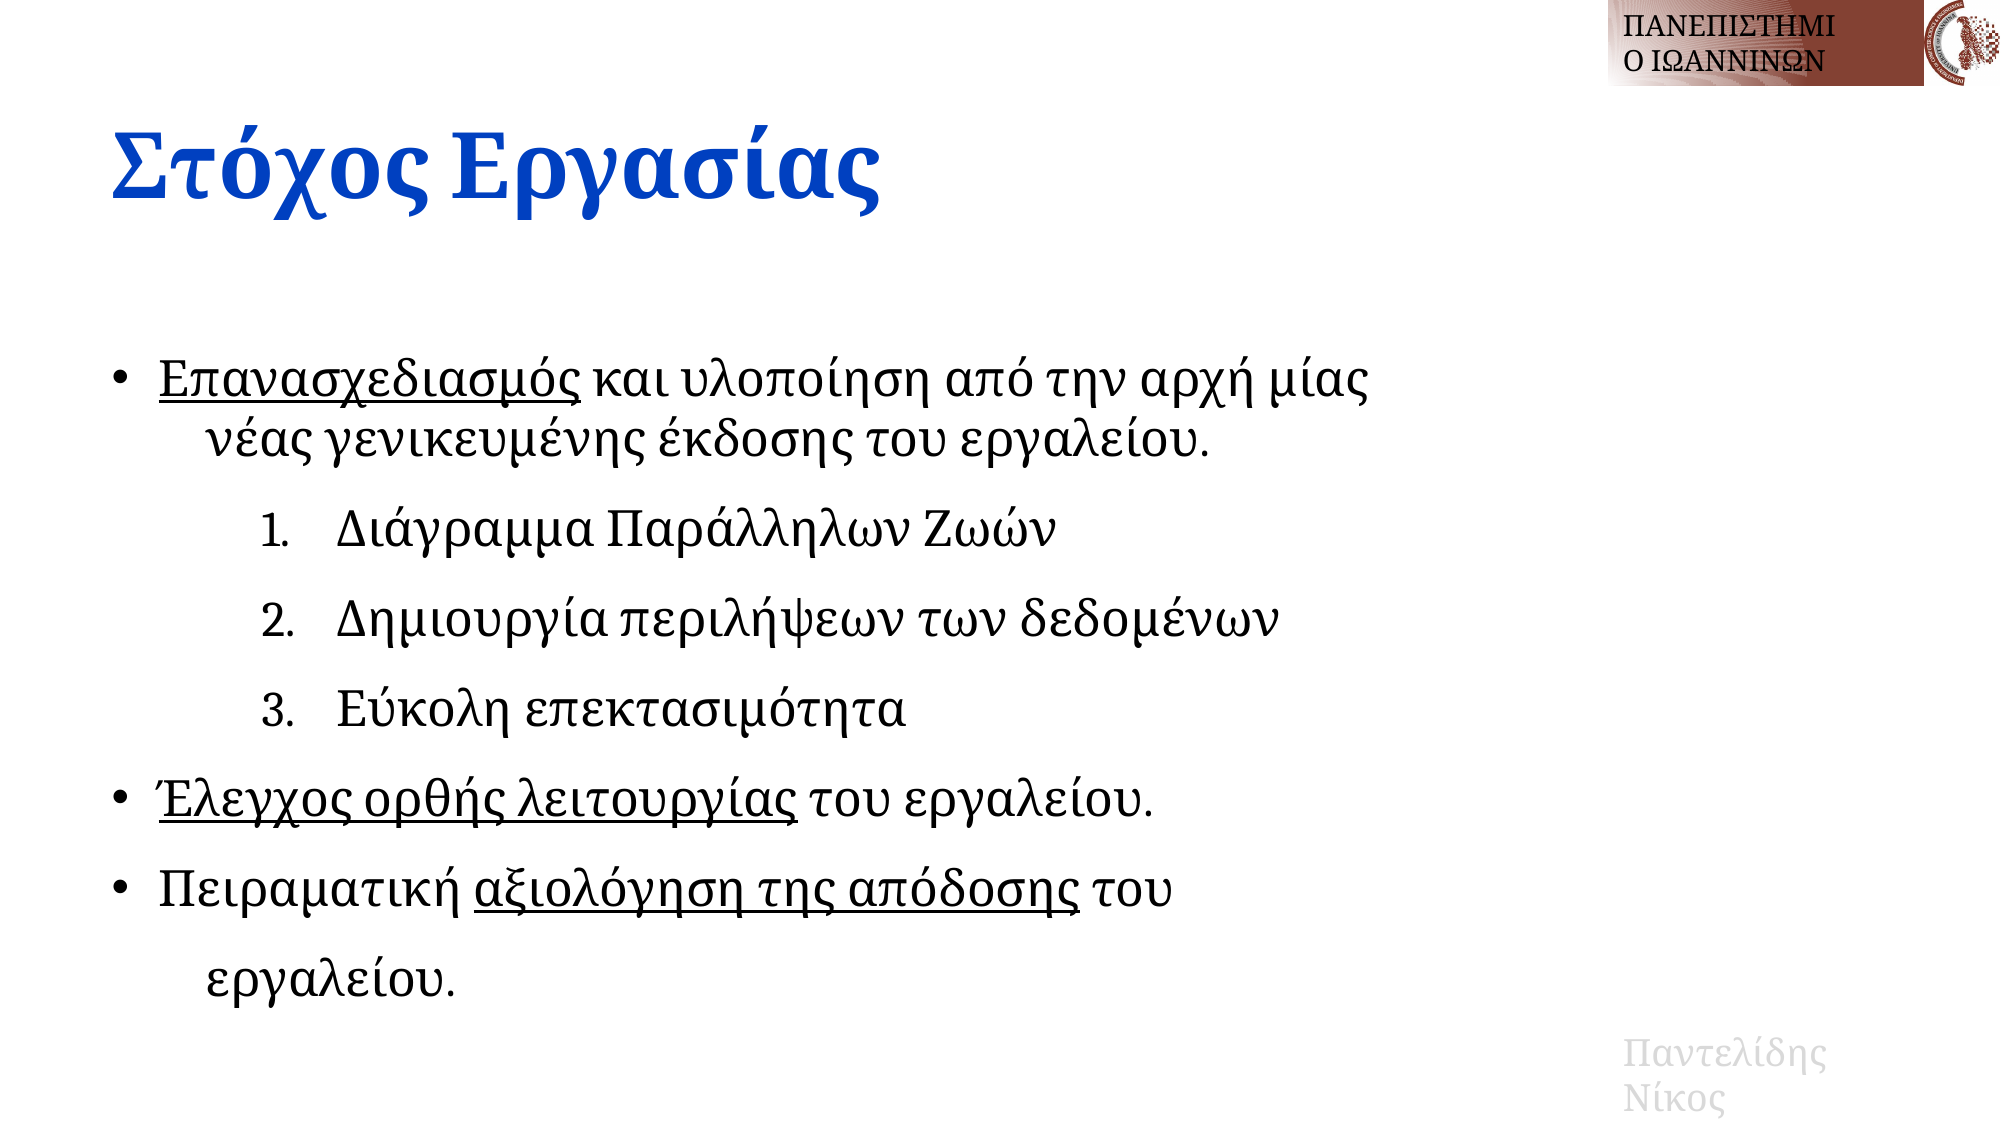

Στόχος Εργασίας
Επανασχεδιασμός και υλοποίηση από την αρχή μίας νέας γενικευμένης έκδοσης του εργαλείου.
Διάγραμμα Παράλληλων Ζωών
Δημιουργία περιλήψεων των δεδομένων
Εύκολη επεκτασιμότητα
Έλεγχος ορθής λειτουργίας του εργαλείου.
Πειραματική αξιολόγηση της απόδοσης του εργαλείου.